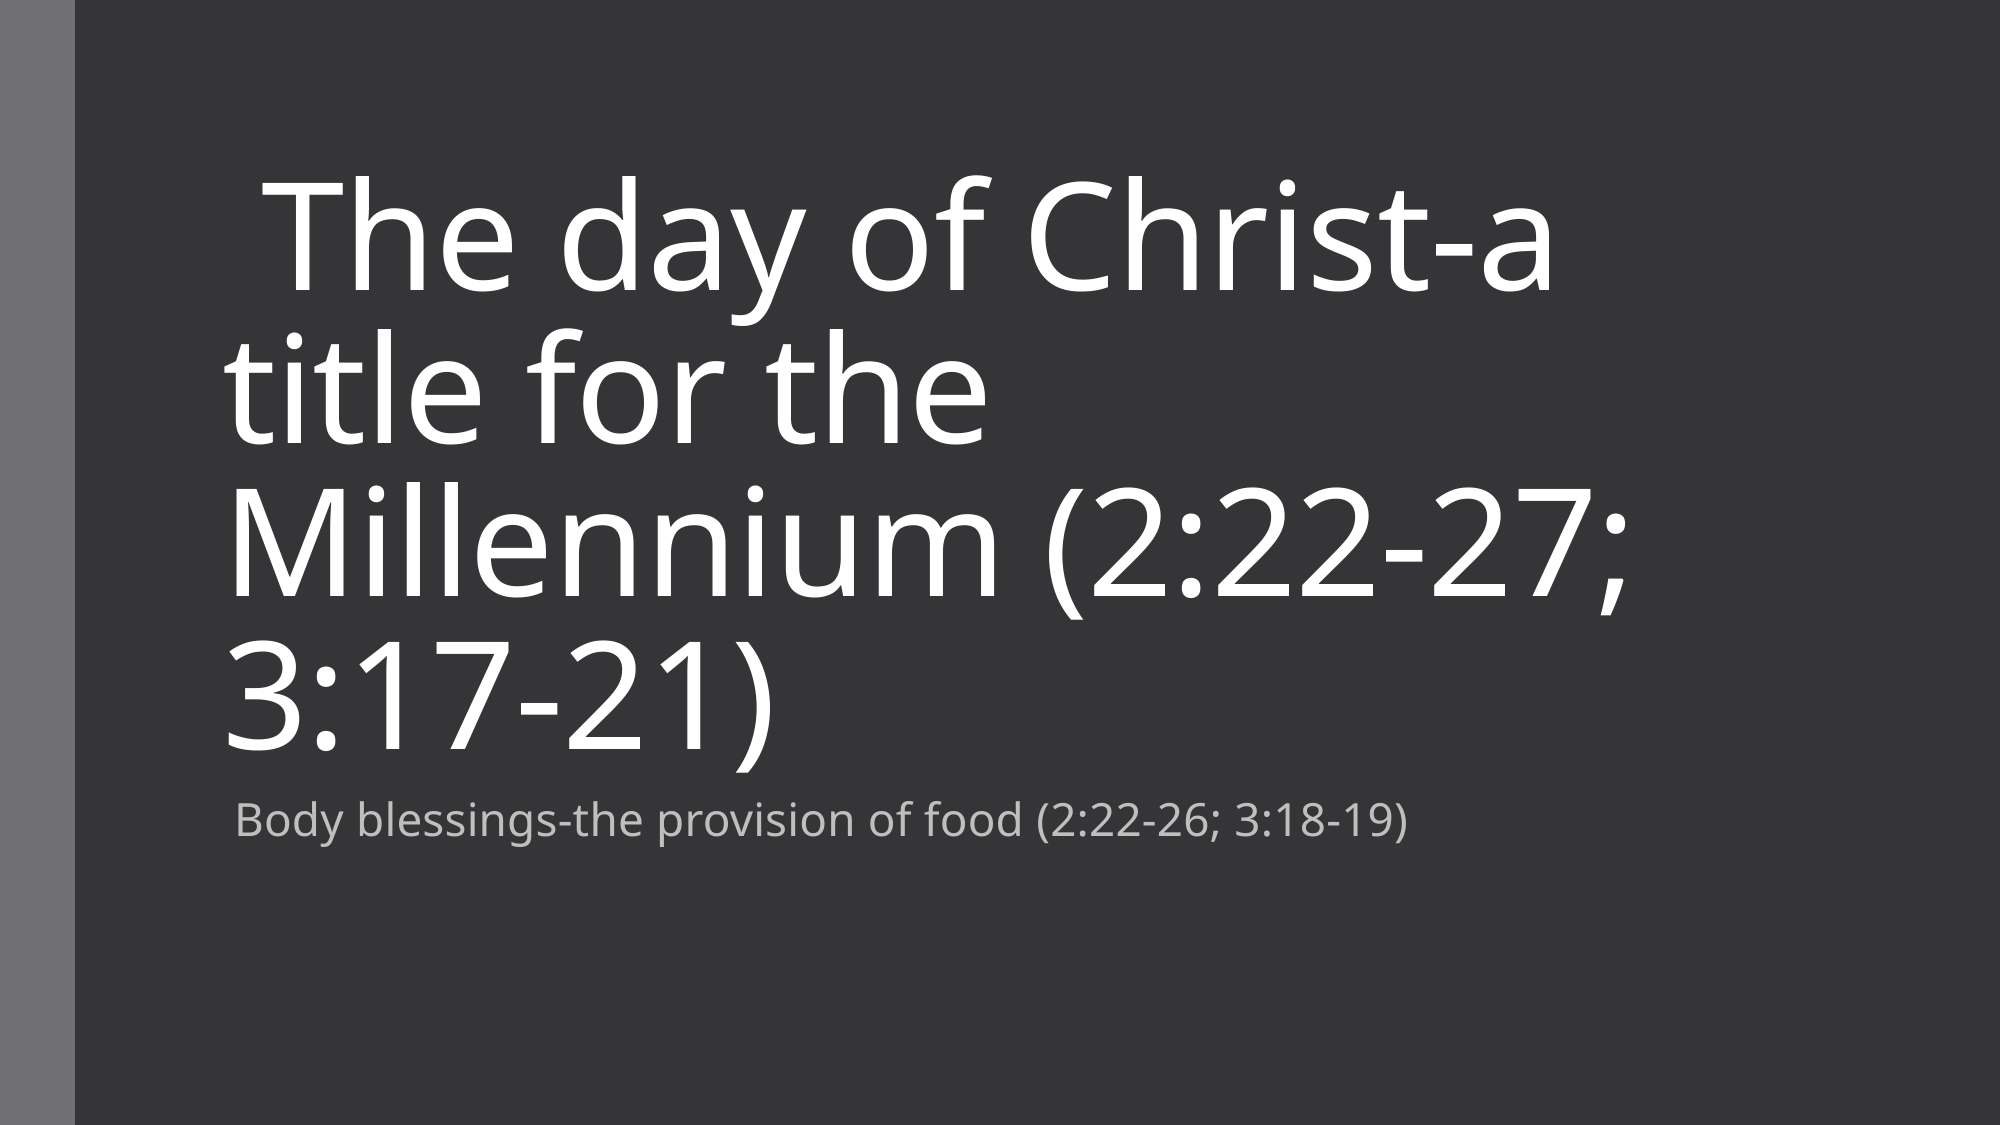

# The day of Christ-a title for the Millennium (2:22-27; 3:17-21)
 Body blessings-the provision of food (2:22-26; 3:18-19)